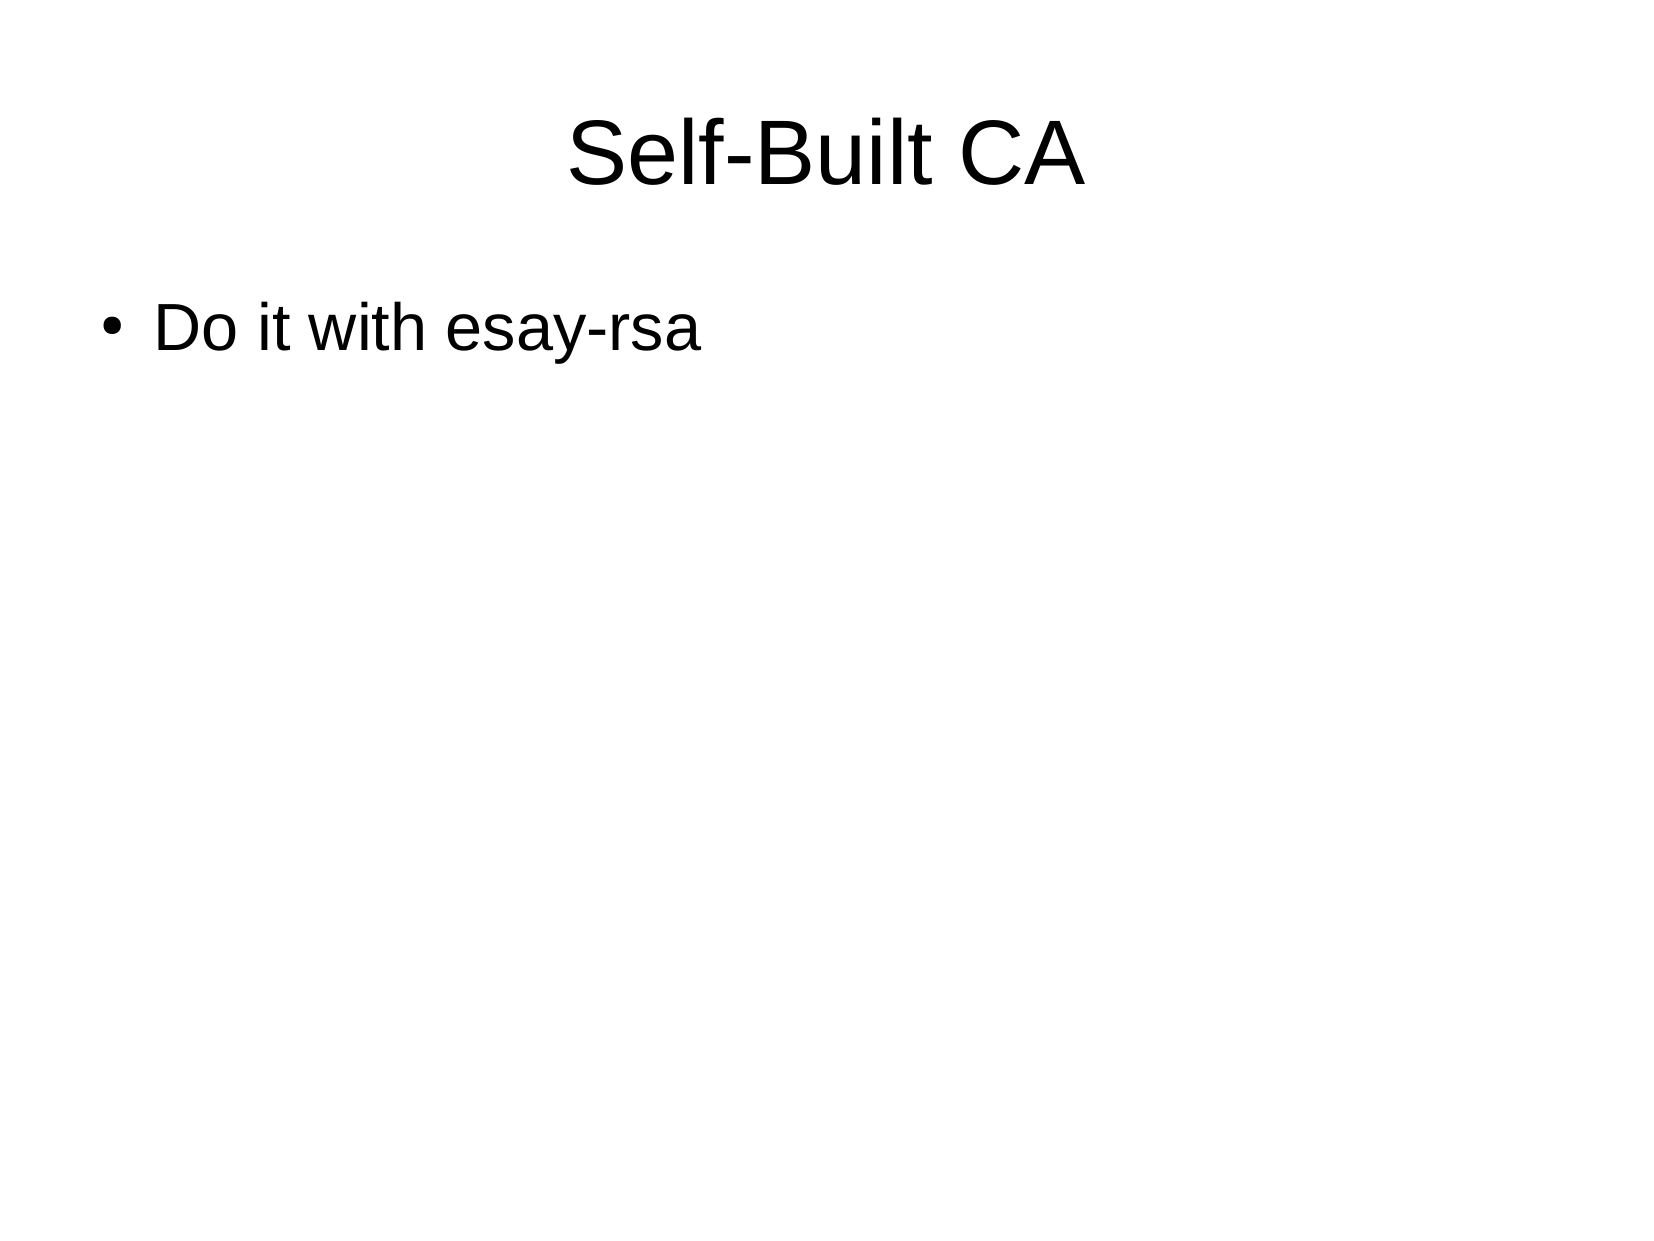

# Self-Built CA
Do it with esay-rsa